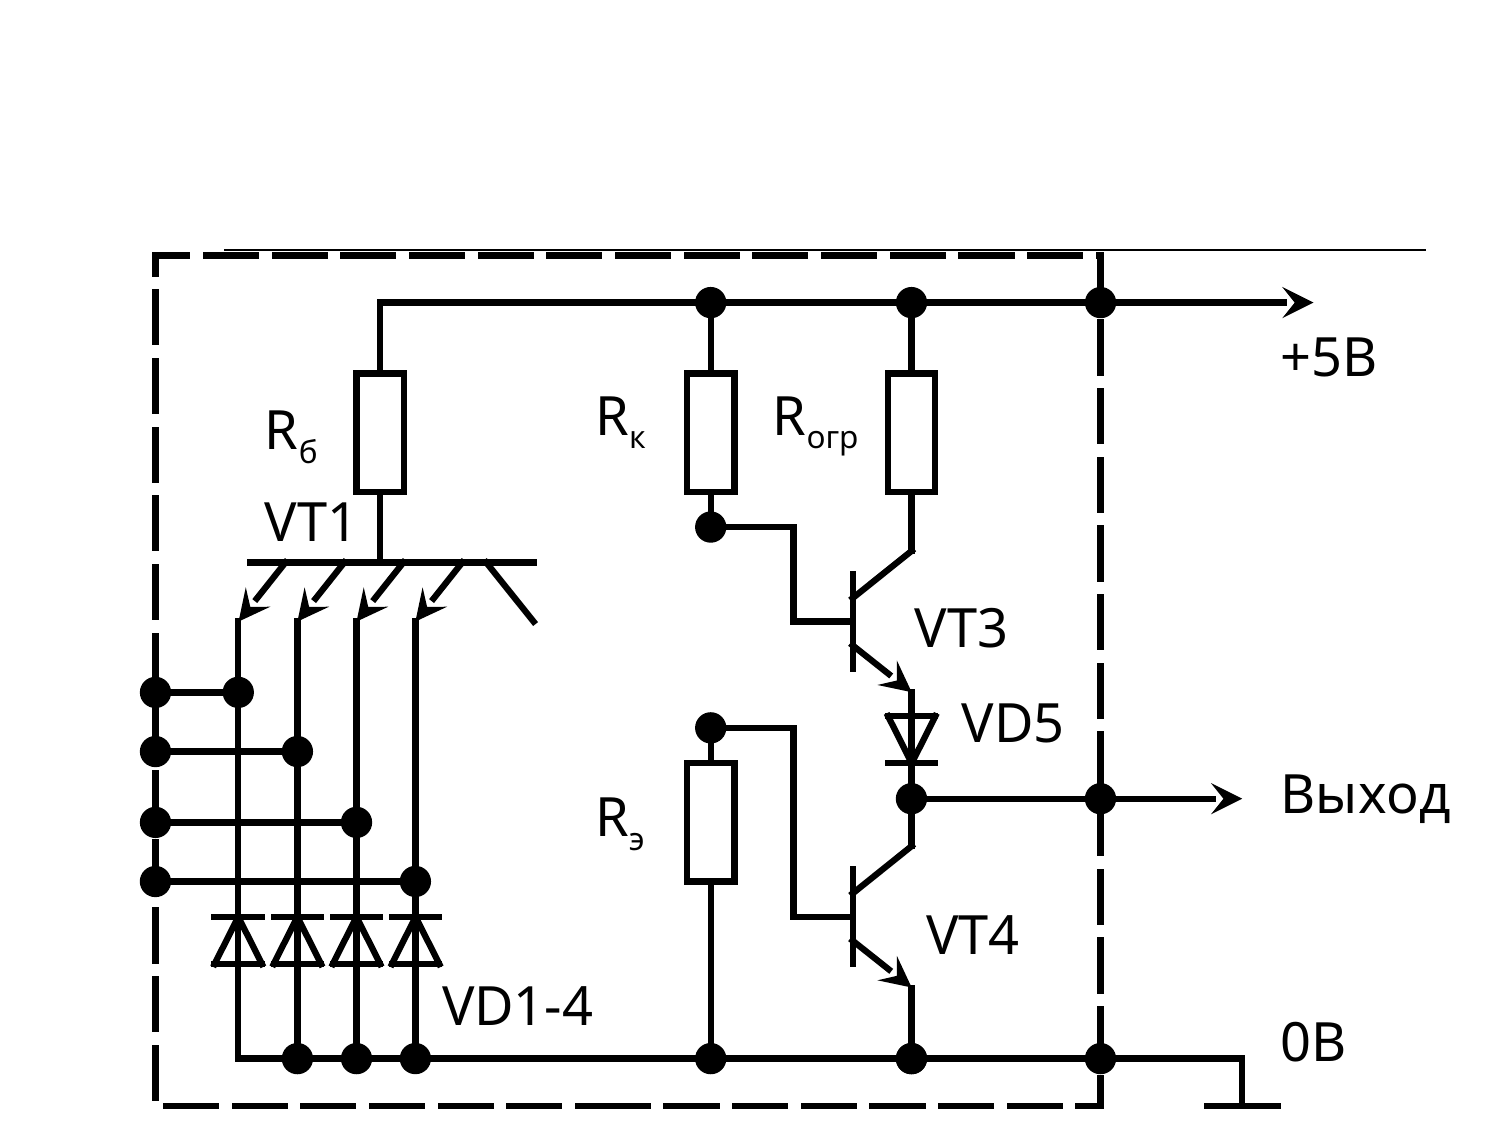

+5В
Rк
Rогр
Rб
VT1
VT3
VD5
Выход
Rэ
VT4
VD1-4
0В